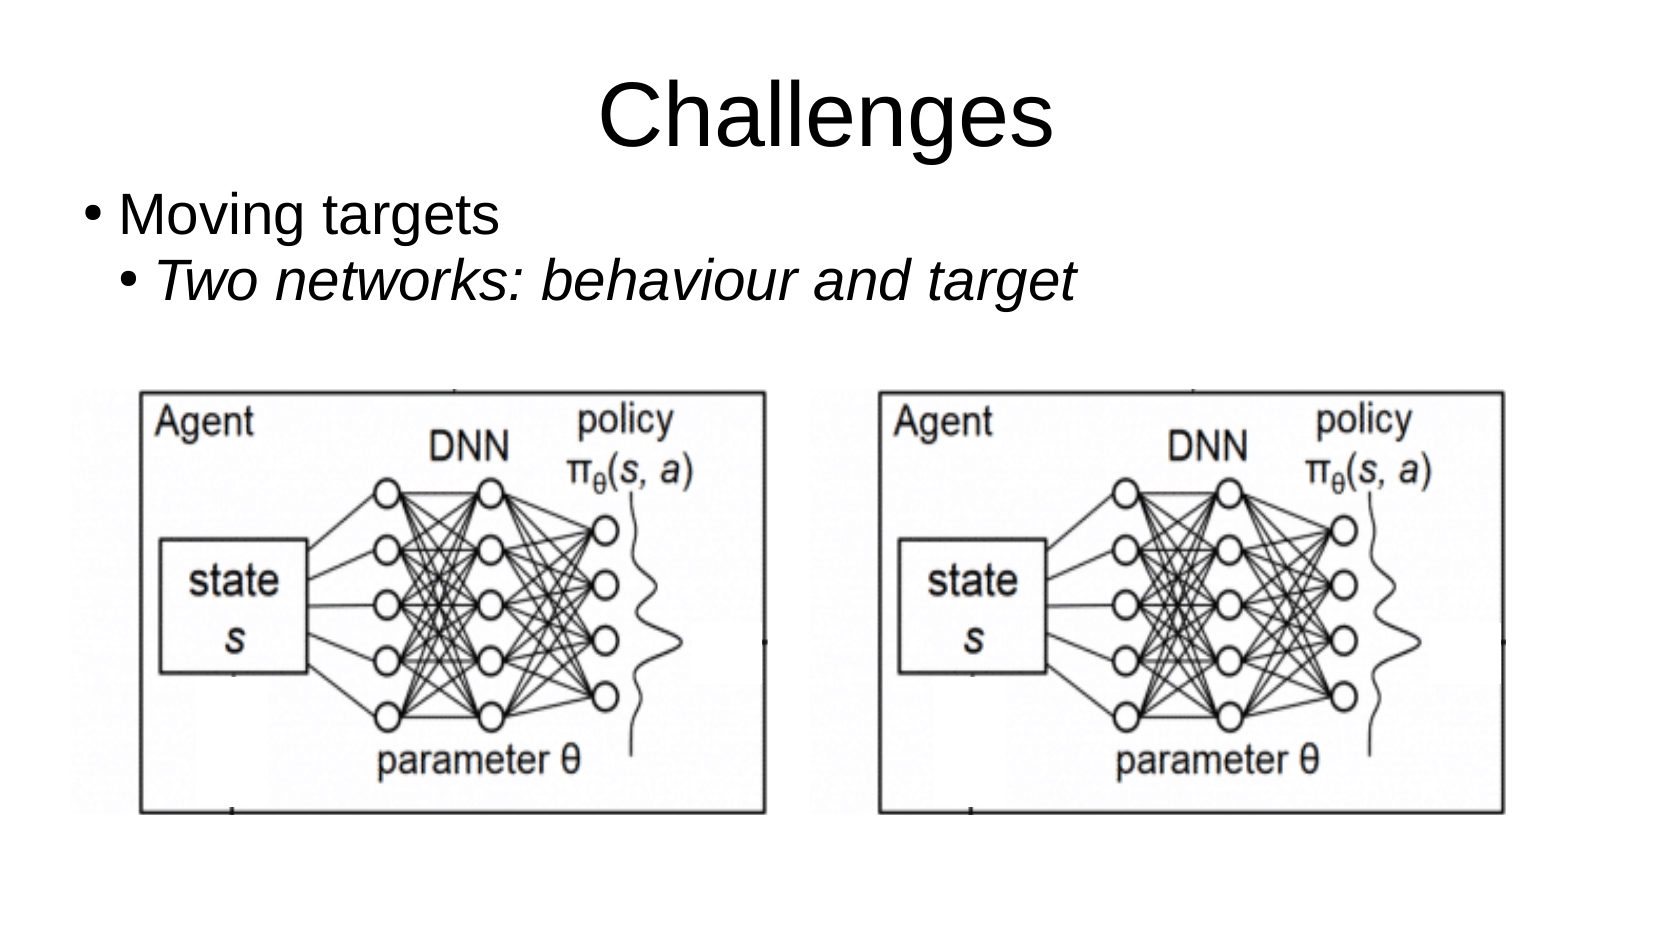

# Challenges
Moving targets
Two networks: behaviour and target